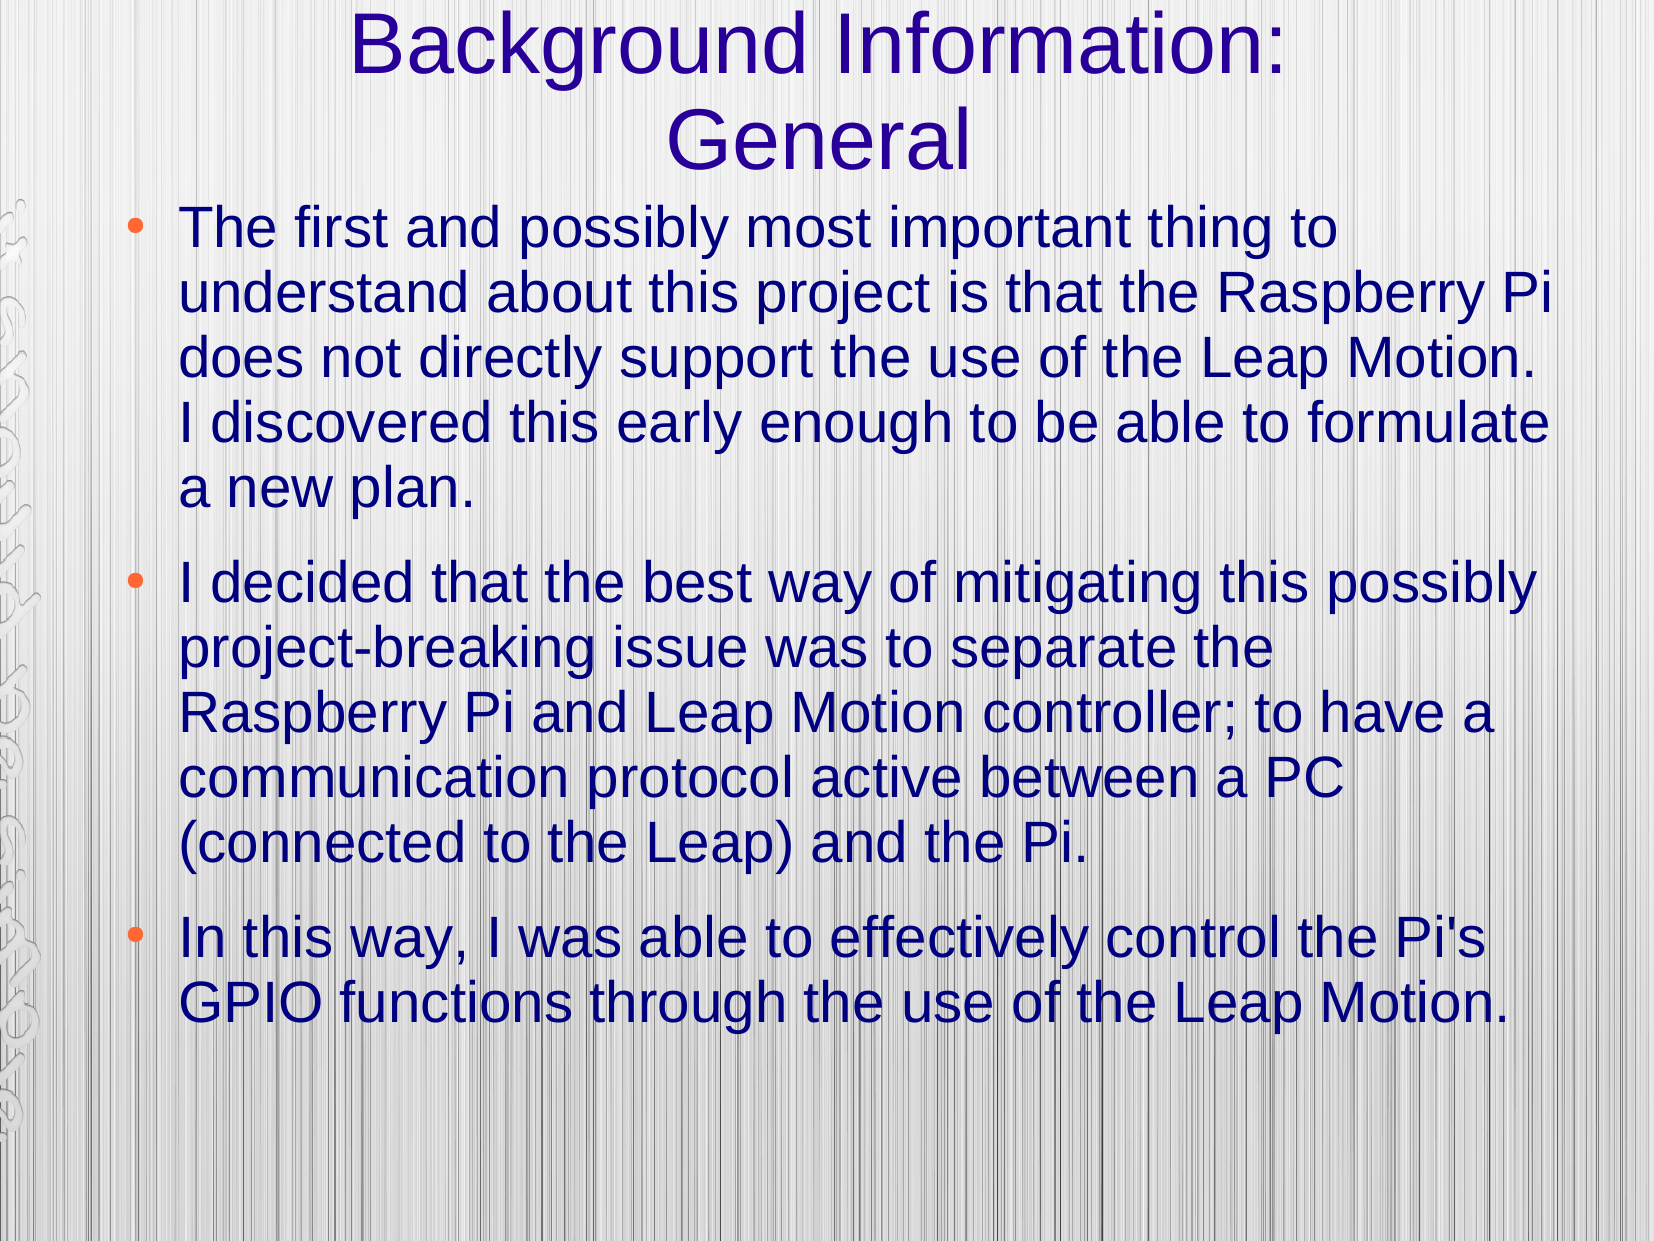

# Background Information: General
The first and possibly most important thing to understand about this project is that the Raspberry Pi does not directly support the use of the Leap Motion. I discovered this early enough to be able to formulate a new plan.
I decided that the best way of mitigating this possibly project-breaking issue was to separate the Raspberry Pi and Leap Motion controller; to have a communication protocol active between a PC (connected to the Leap) and the Pi.
In this way, I was able to effectively control the Pi's GPIO functions through the use of the Leap Motion.